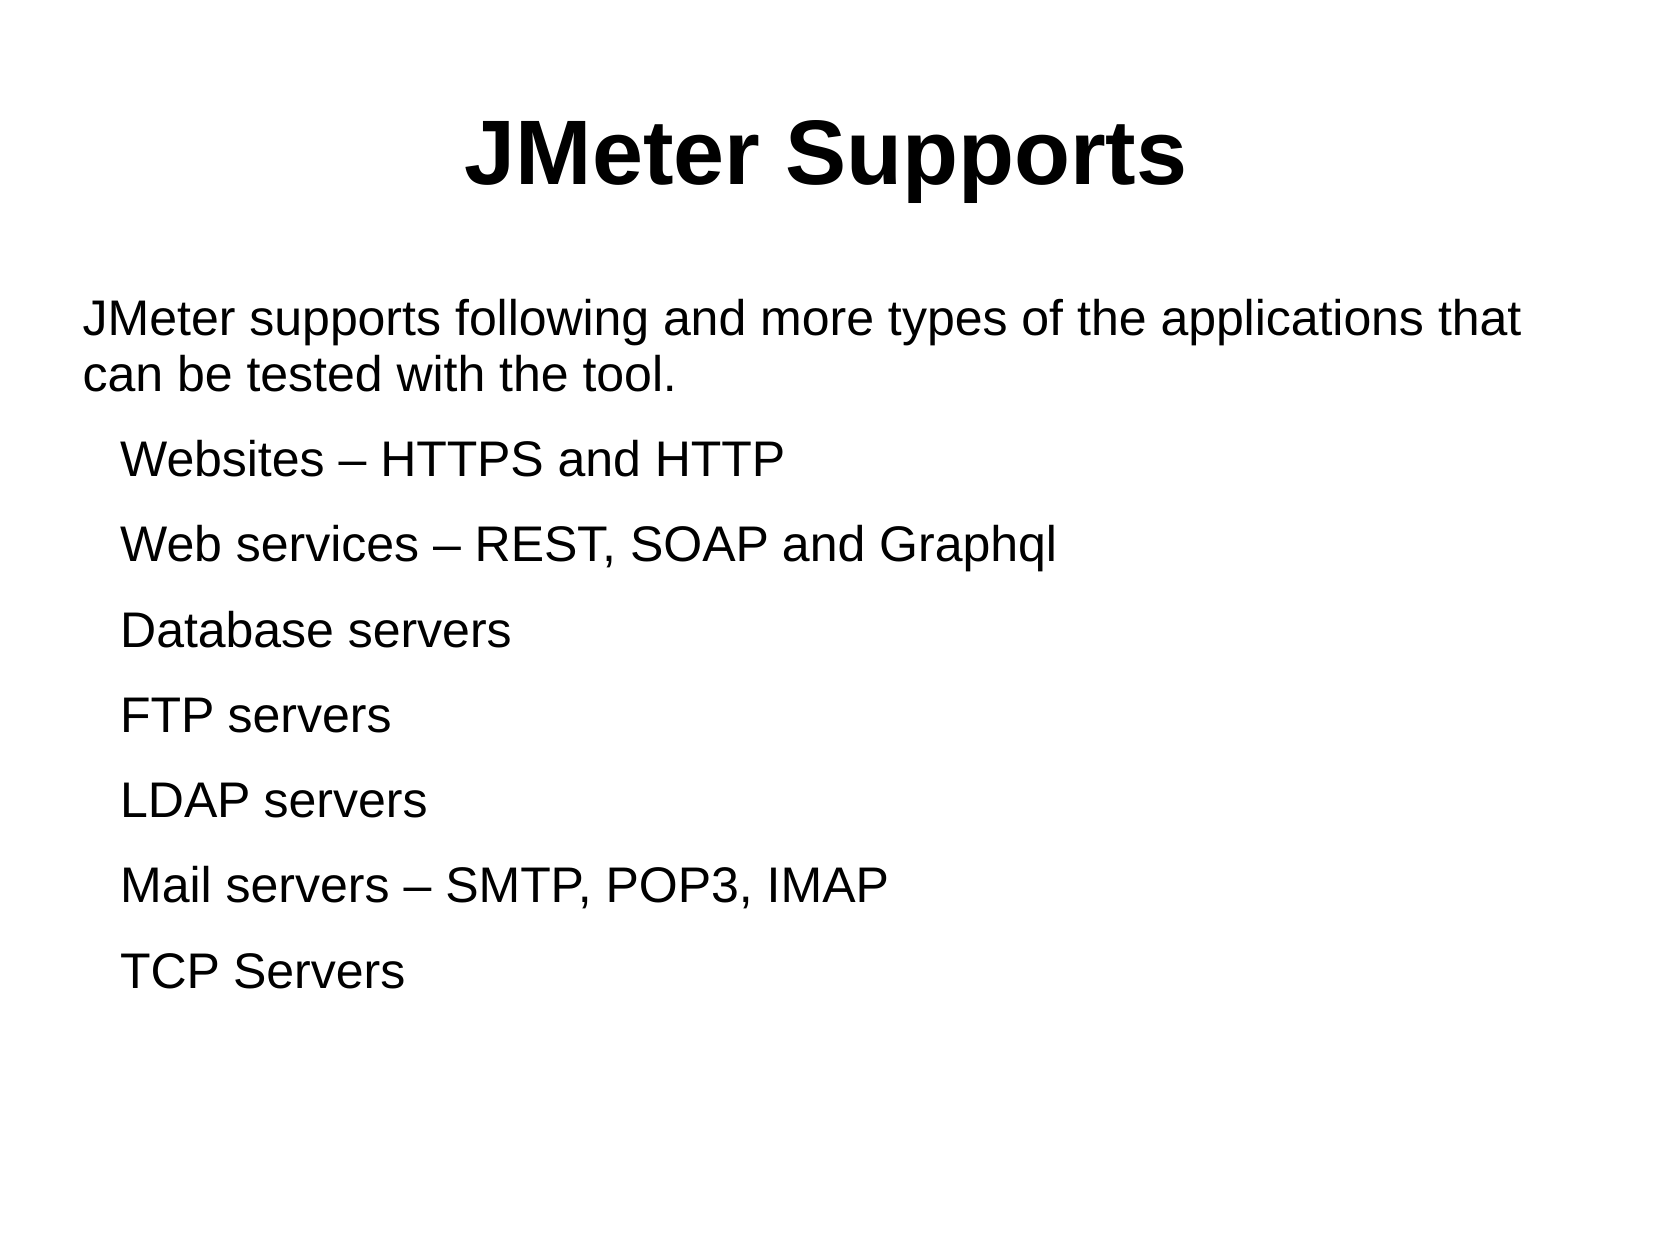

# JMeter Supports
JMeter supports following and more types of the applications that can be tested with the tool.
Websites – HTTPS and HTTP
Web services – REST, SOAP and Graphql
Database servers
FTP servers
LDAP servers
Mail servers – SMTP, POP3, IMAP
TCP Servers